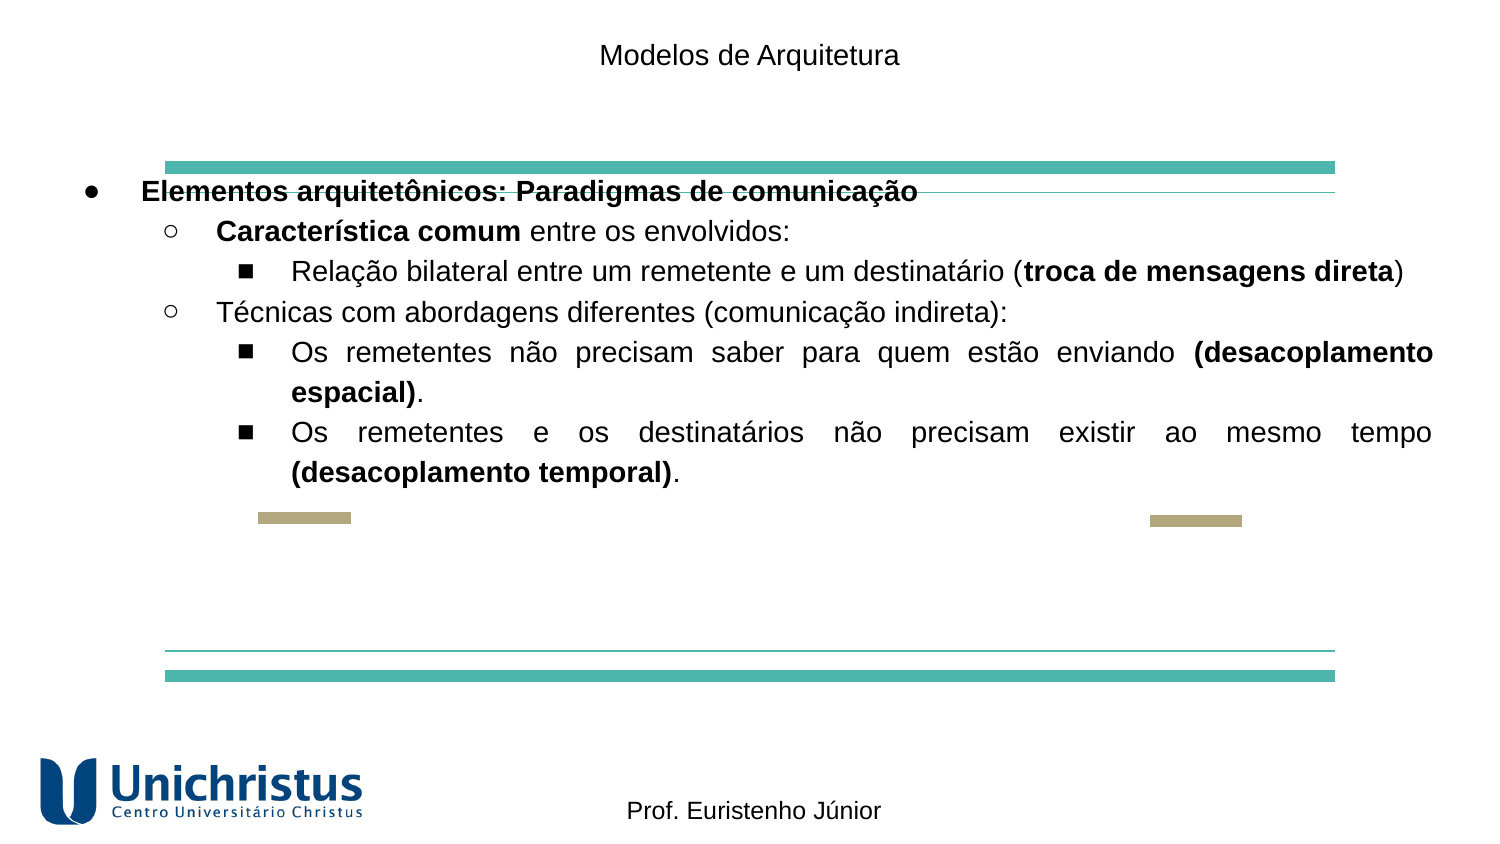

# Modelos de Arquitetura
Elementos arquitetônicos: Paradigmas de comunicação
Característica comum entre os envolvidos:
Relação bilateral entre um remetente e um destinatário (troca de mensagens direta)
Técnicas com abordagens diferentes (comunicação indireta):
Os remetentes não precisam saber para quem estão enviando (desacoplamento espacial).
Os remetentes e os destinatários não precisam existir ao mesmo tempo (desacoplamento temporal).